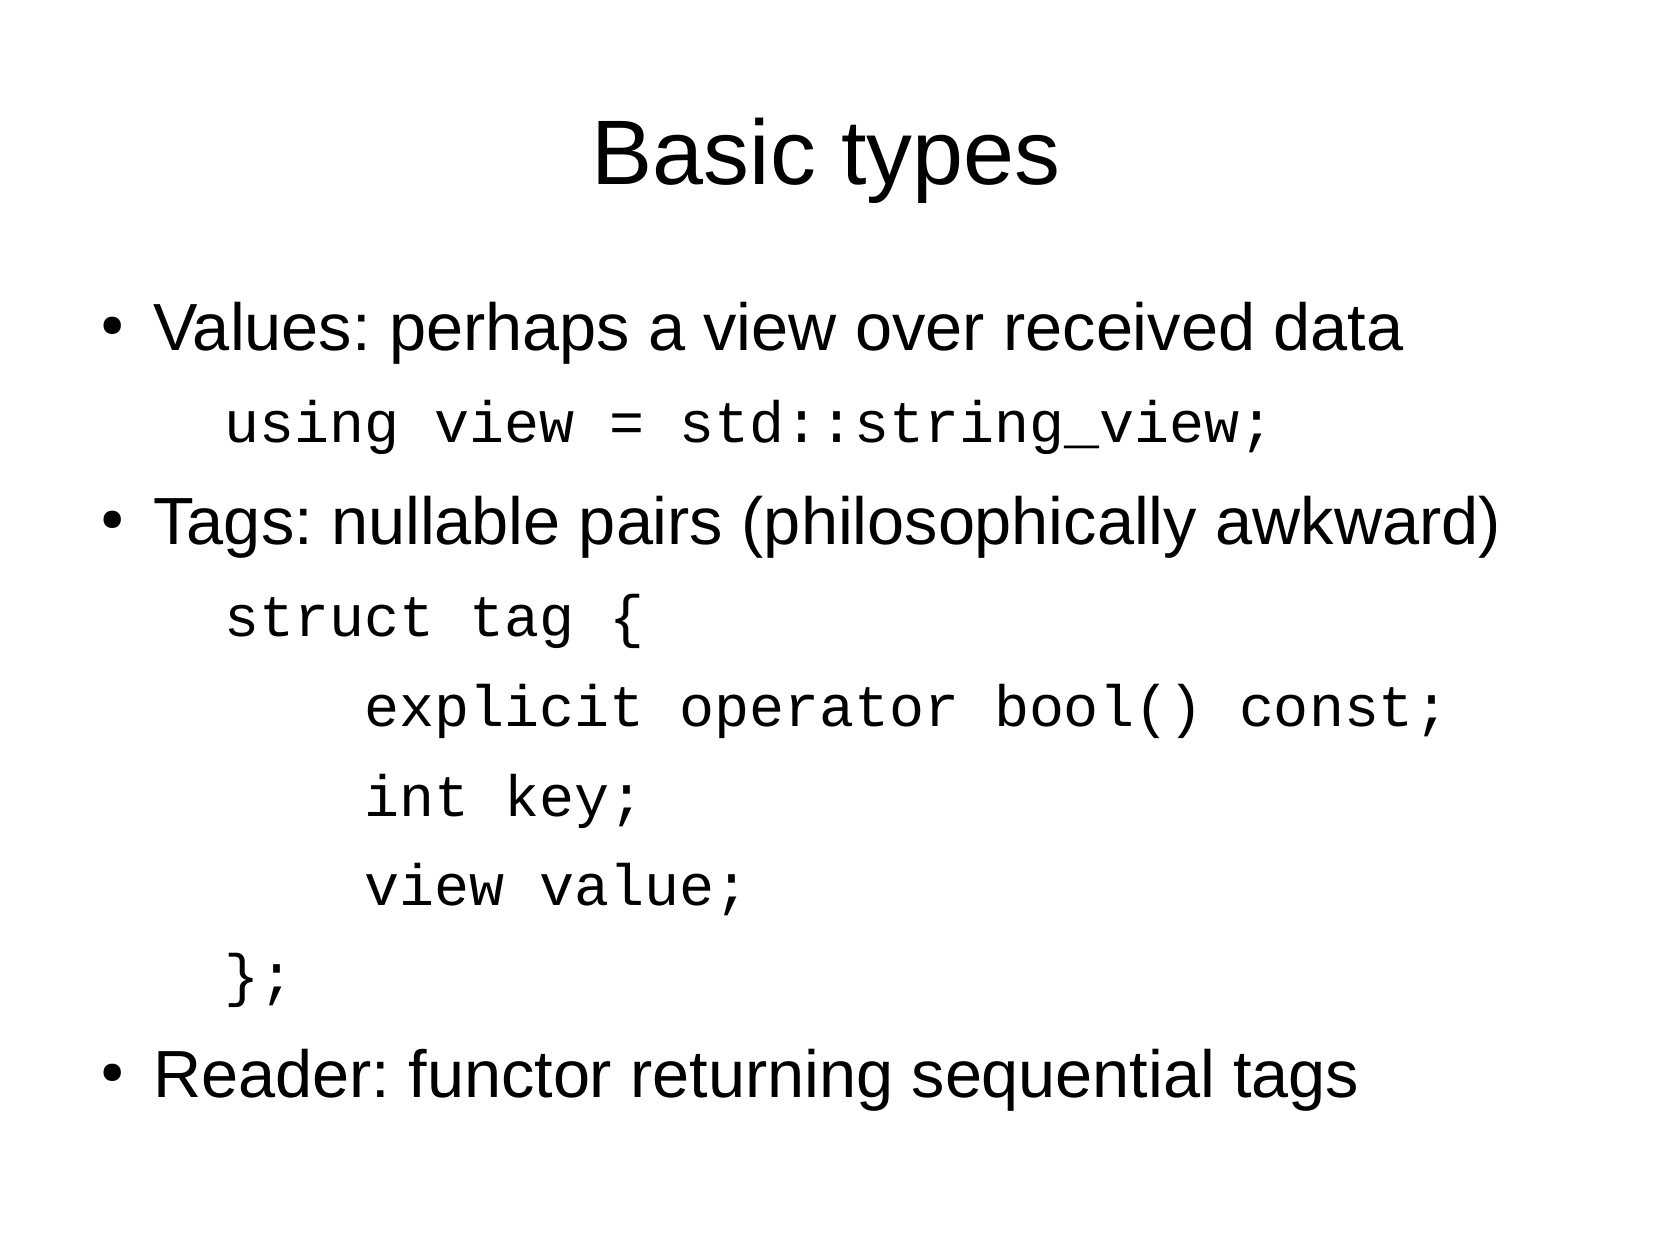

# Basic types
Values: perhaps a view over received data
using view = std::string_view;
Tags: nullable pairs (philosophically awkward)
struct tag {
 explicit operator bool() const;
 int key;
 view value;
};
Reader: functor returning sequential tags